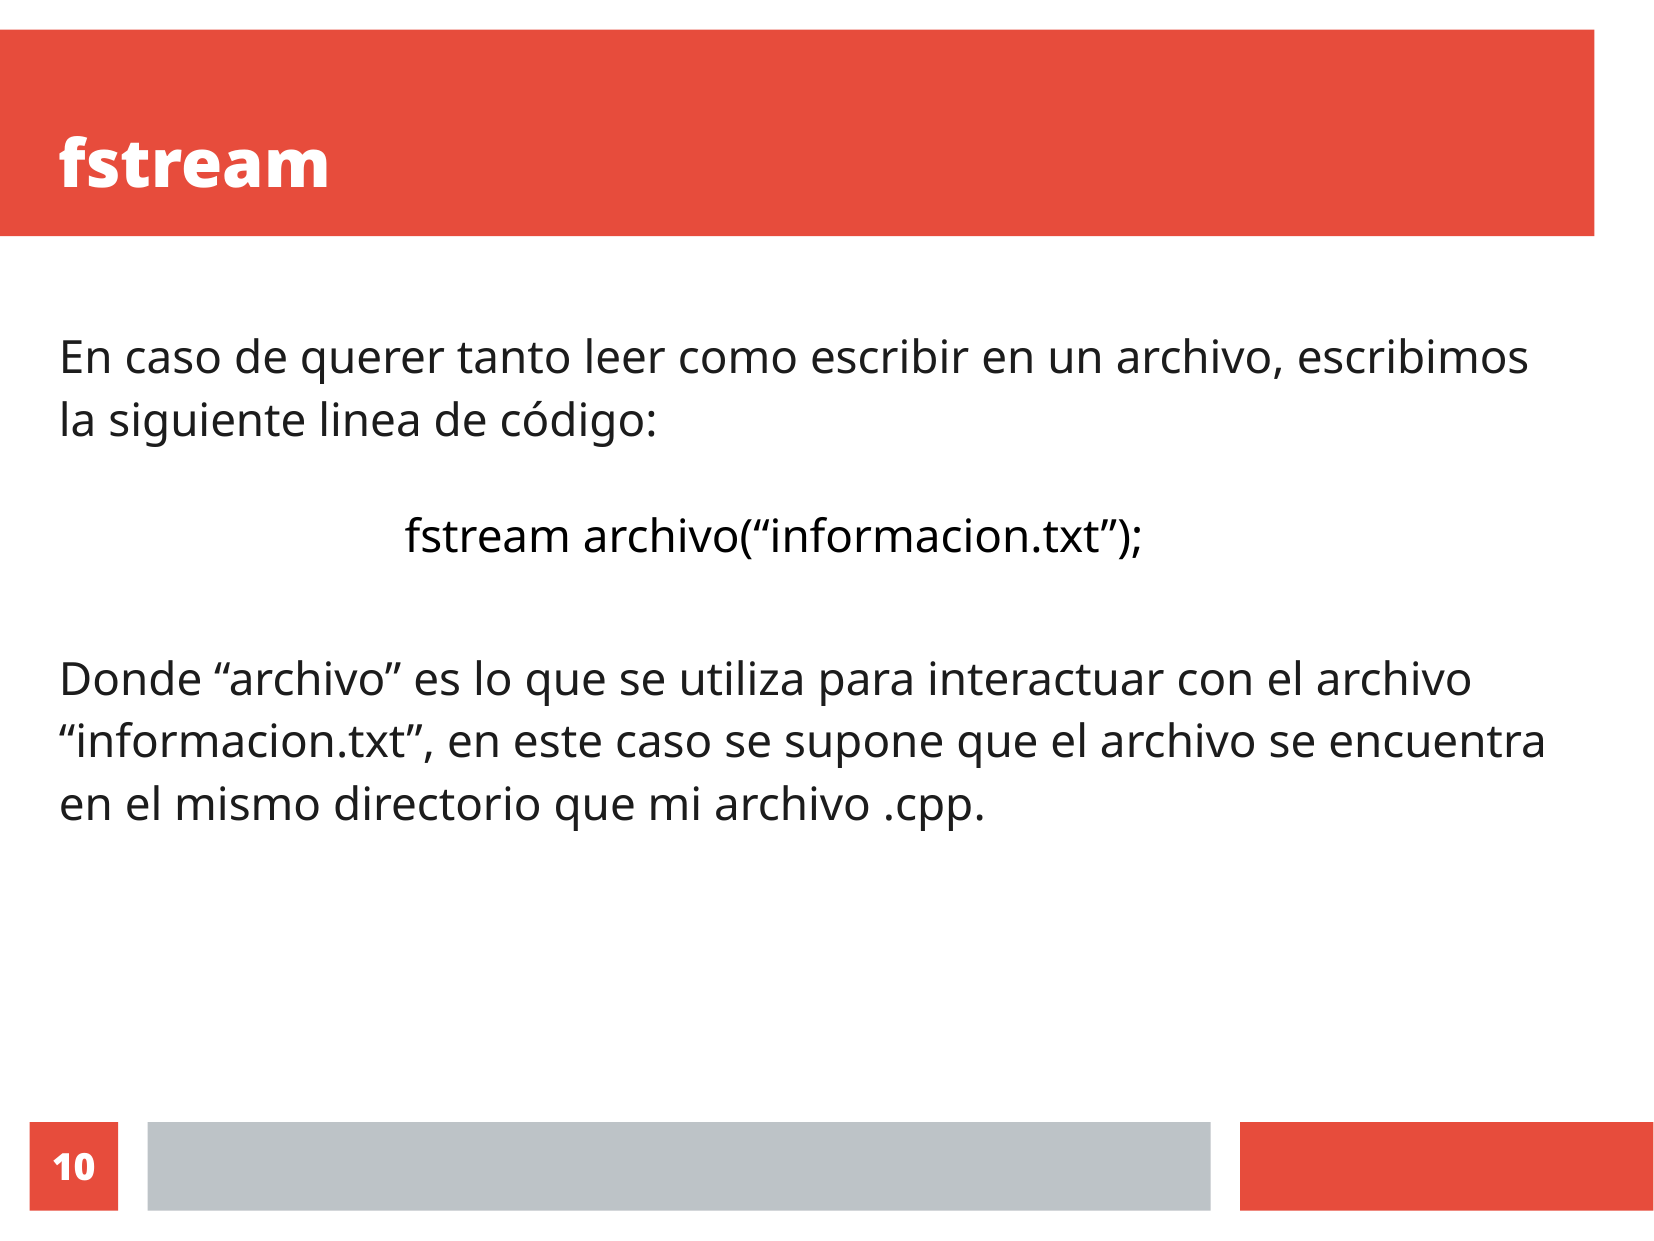

# fstream
En caso de querer tanto leer como escribir en un archivo, escribimos la siguiente linea de código:
Donde “archivo” es lo que se utiliza para interactuar con el archivo “informacion.txt”, en este caso se supone que el archivo se encuentra en el mismo directorio que mi archivo .cpp.
fstream archivo(“informacion.txt”);
10